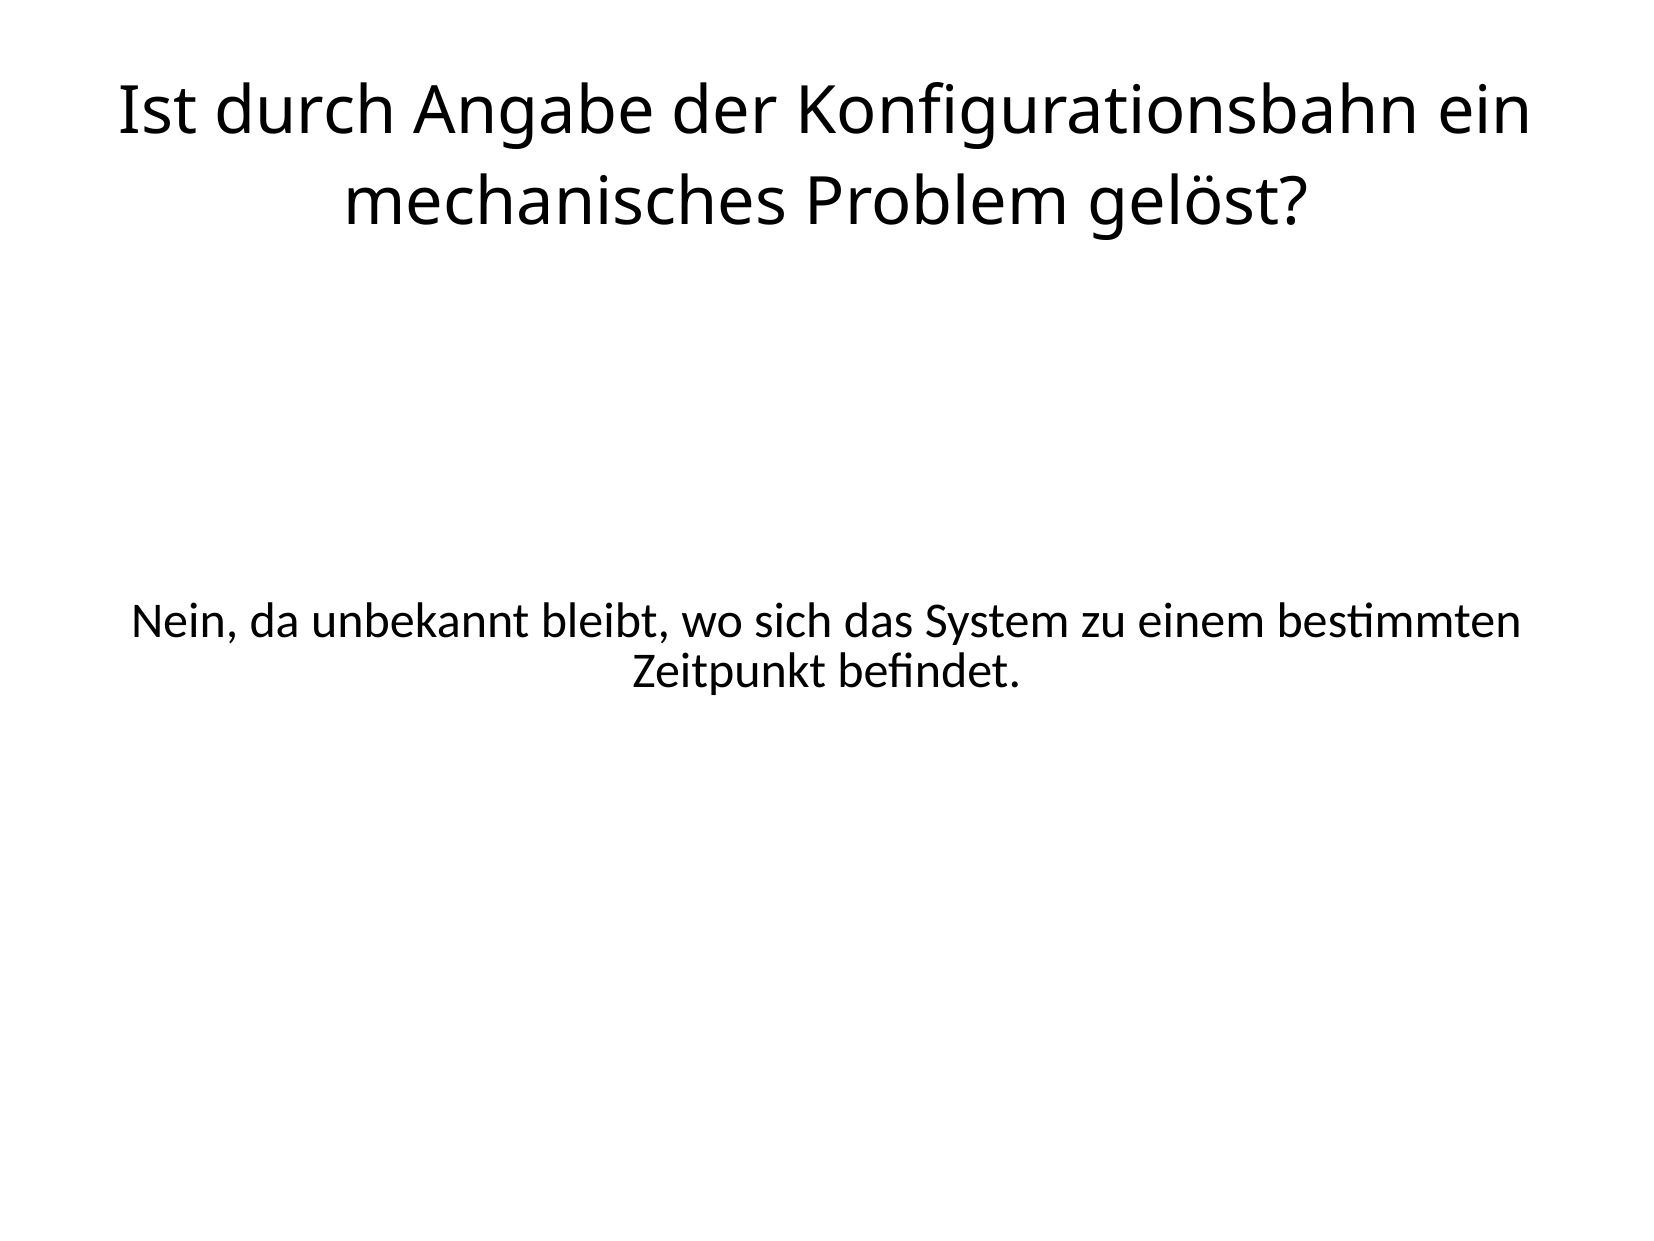

# Ist durch Angabe der Konfigurationsbahn ein mechanisches Problem gelöst?
Nein, da unbekannt bleibt, wo sich das System zu einem bestimmten Zeitpunkt befindet.